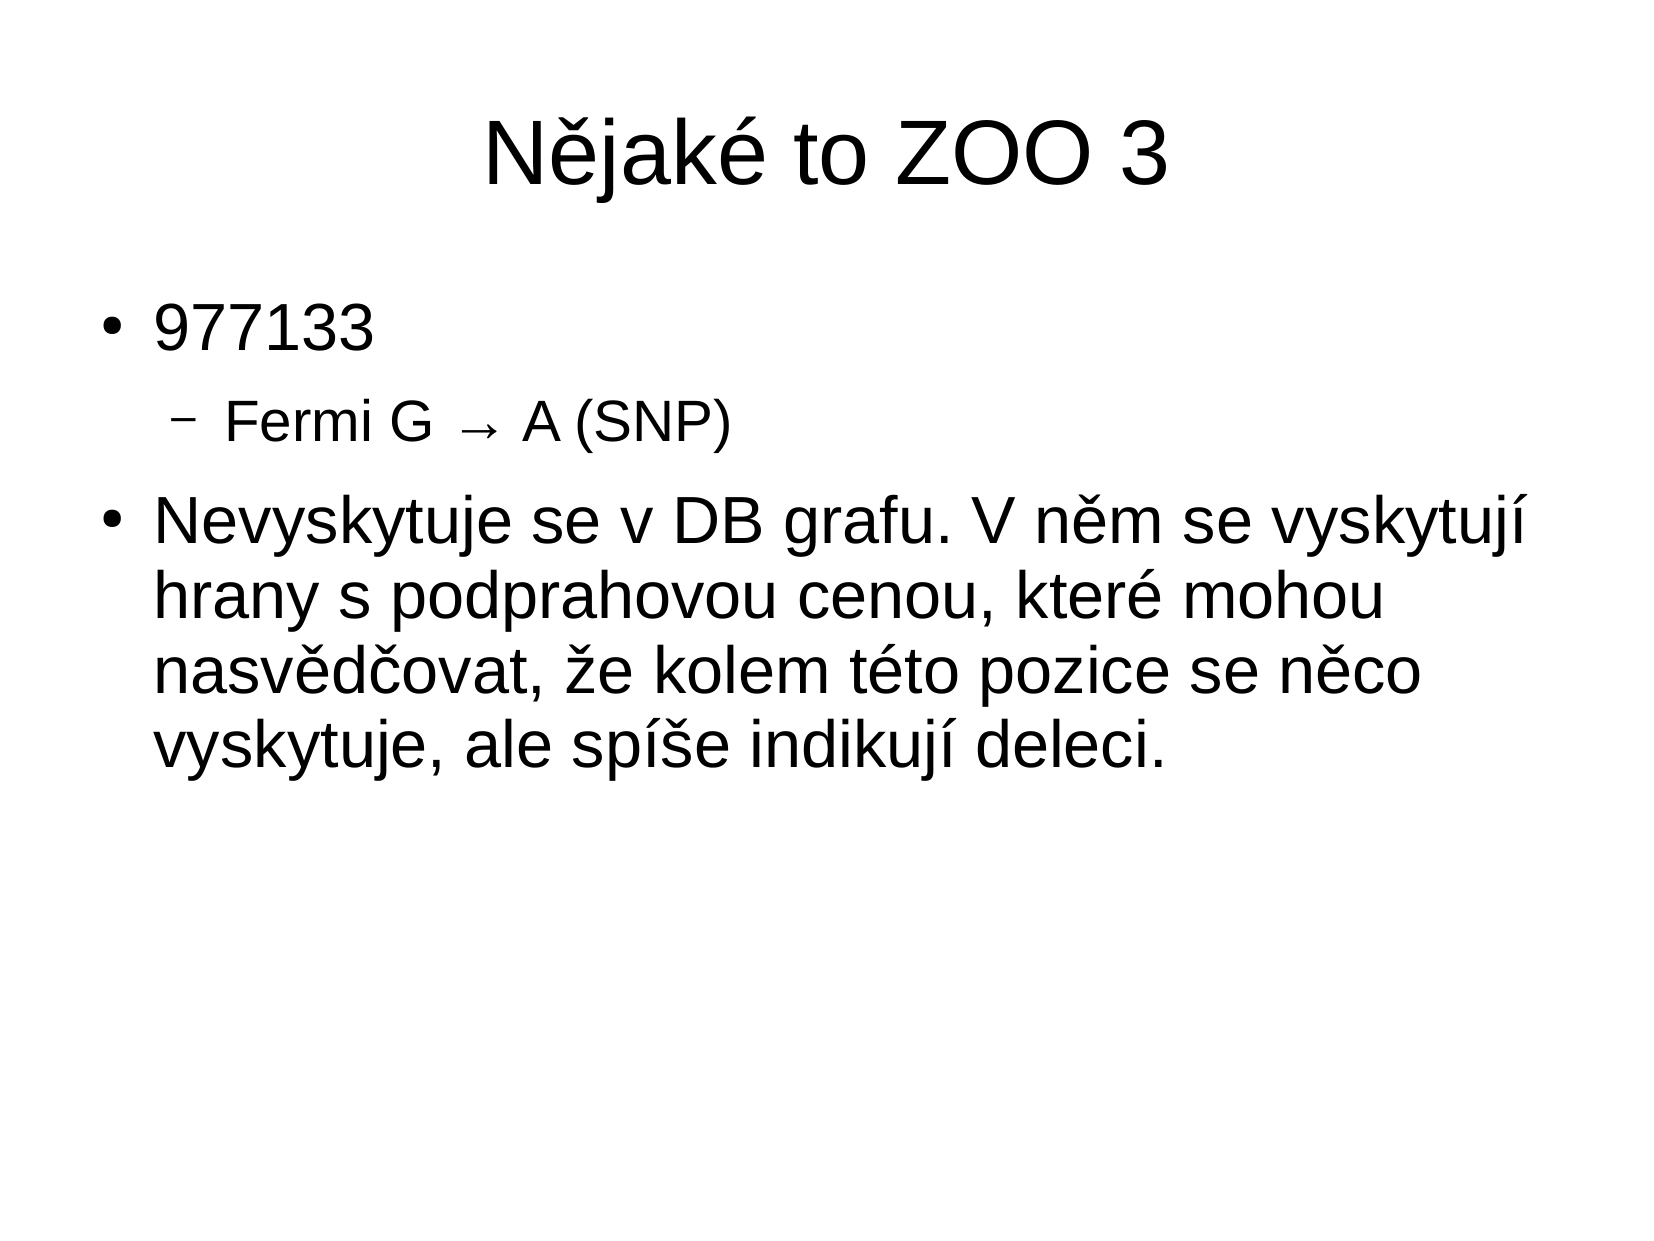

# Nějaké to ZOO 3
977133
Fermi G → A (SNP)
Nevyskytuje se v DB grafu. V něm se vyskytují hrany s podprahovou cenou, které mohou nasvědčovat, že kolem této pozice se něco vyskytuje, ale spíše indikují deleci.